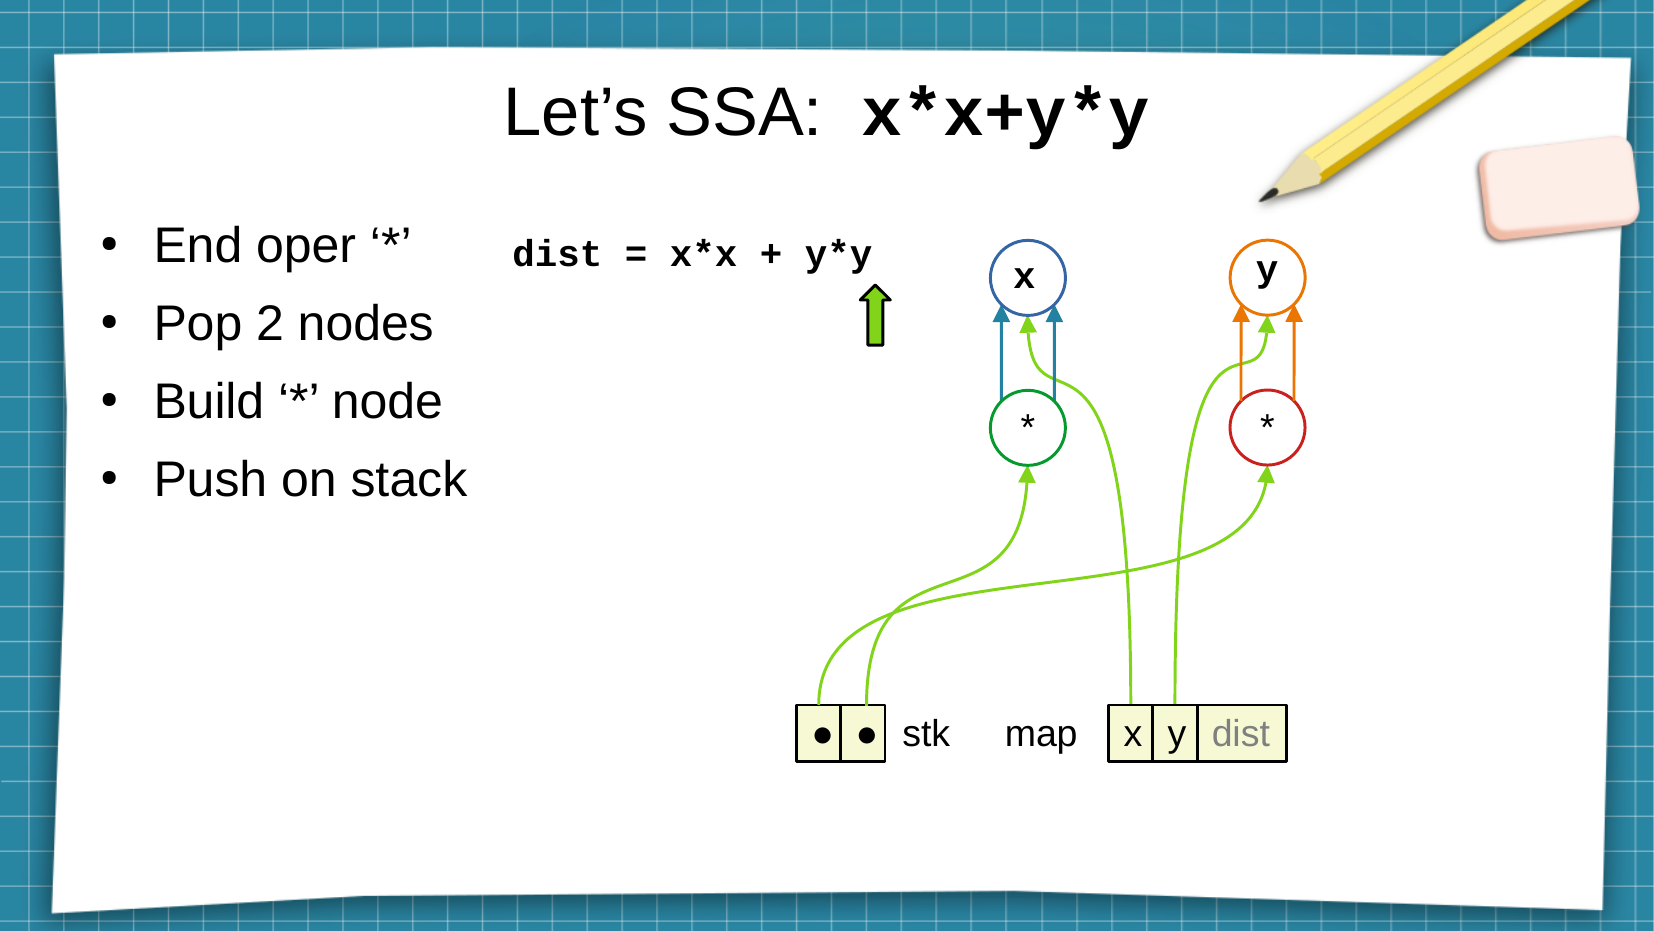

# Let’s SSA: x*x+y*y
End oper ‘*’
Pop 2 nodes
Build ‘*’ node
Push on stack
dist = x*x + y*y
y
x
*
*
●
●
stk
x
y
dist
map